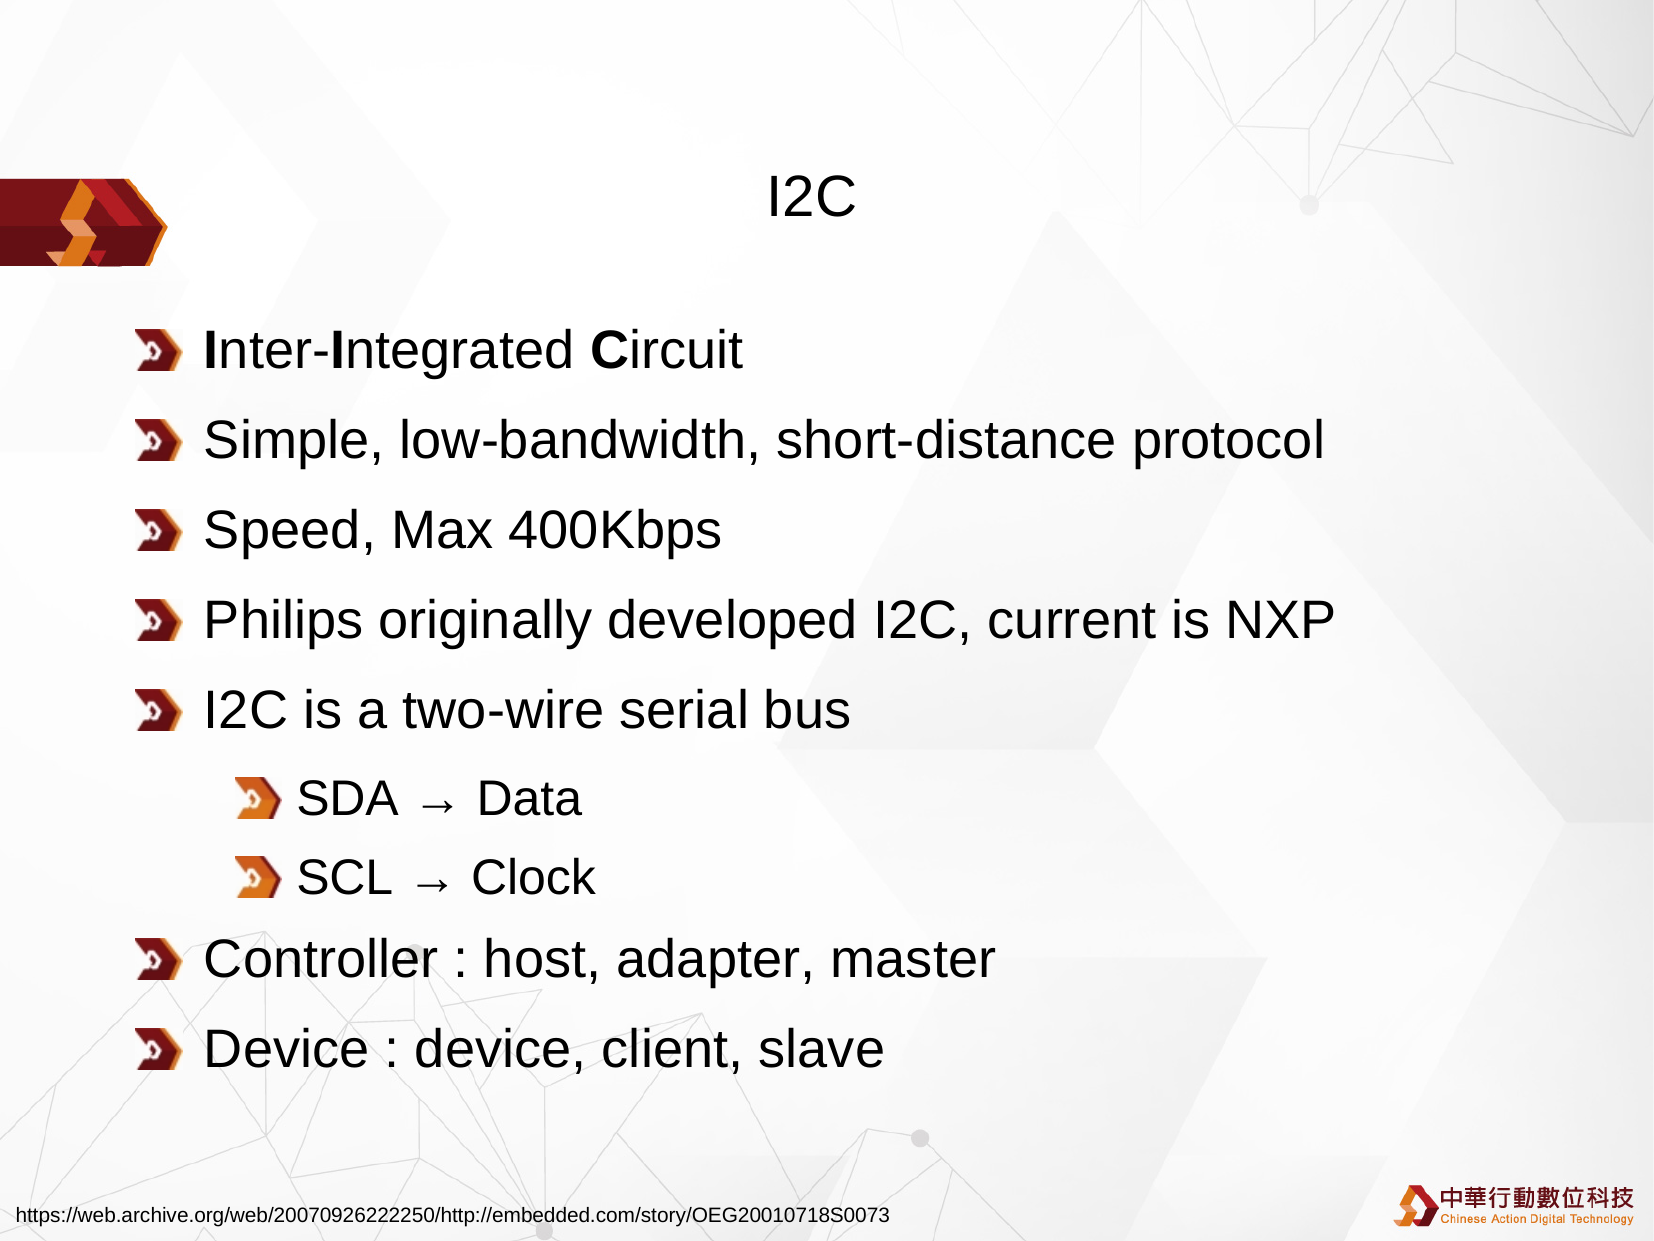

# I2C
 Inter-Integrated Circuit
 Simple, low-bandwidth, short-distance protocol
 Speed, Max 400Kbps
 Philips originally developed I2C, current is NXP
 I2C is a two-wire serial bus
 SDA → Data
 SCL → Clock
 Controller : host, adapter, master
 Device : device, client, slave
https://web.archive.org/web/20070926222250/http://embedded.com/story/OEG20010718S0073